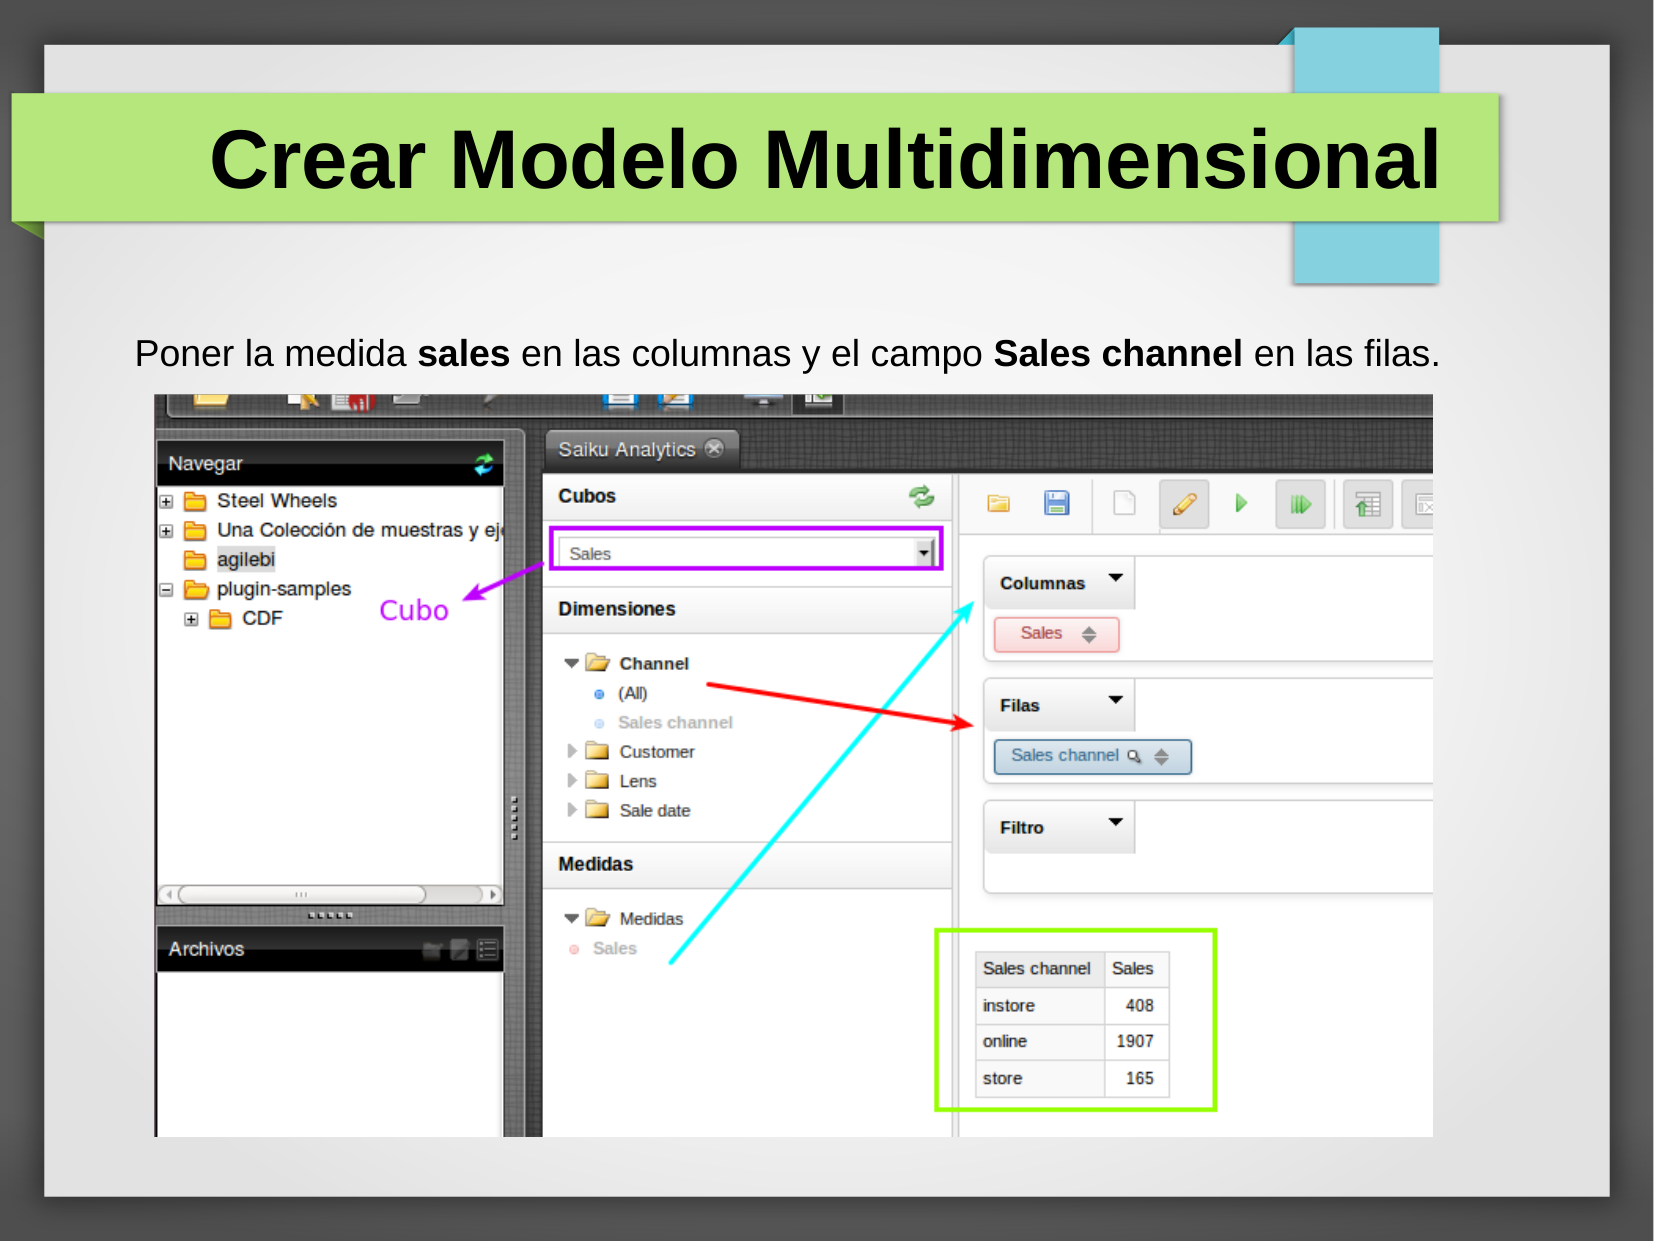

# Crear Modelo Multidimensional
Poner la medida sales en las columnas y el campo Sales channel en las filas.